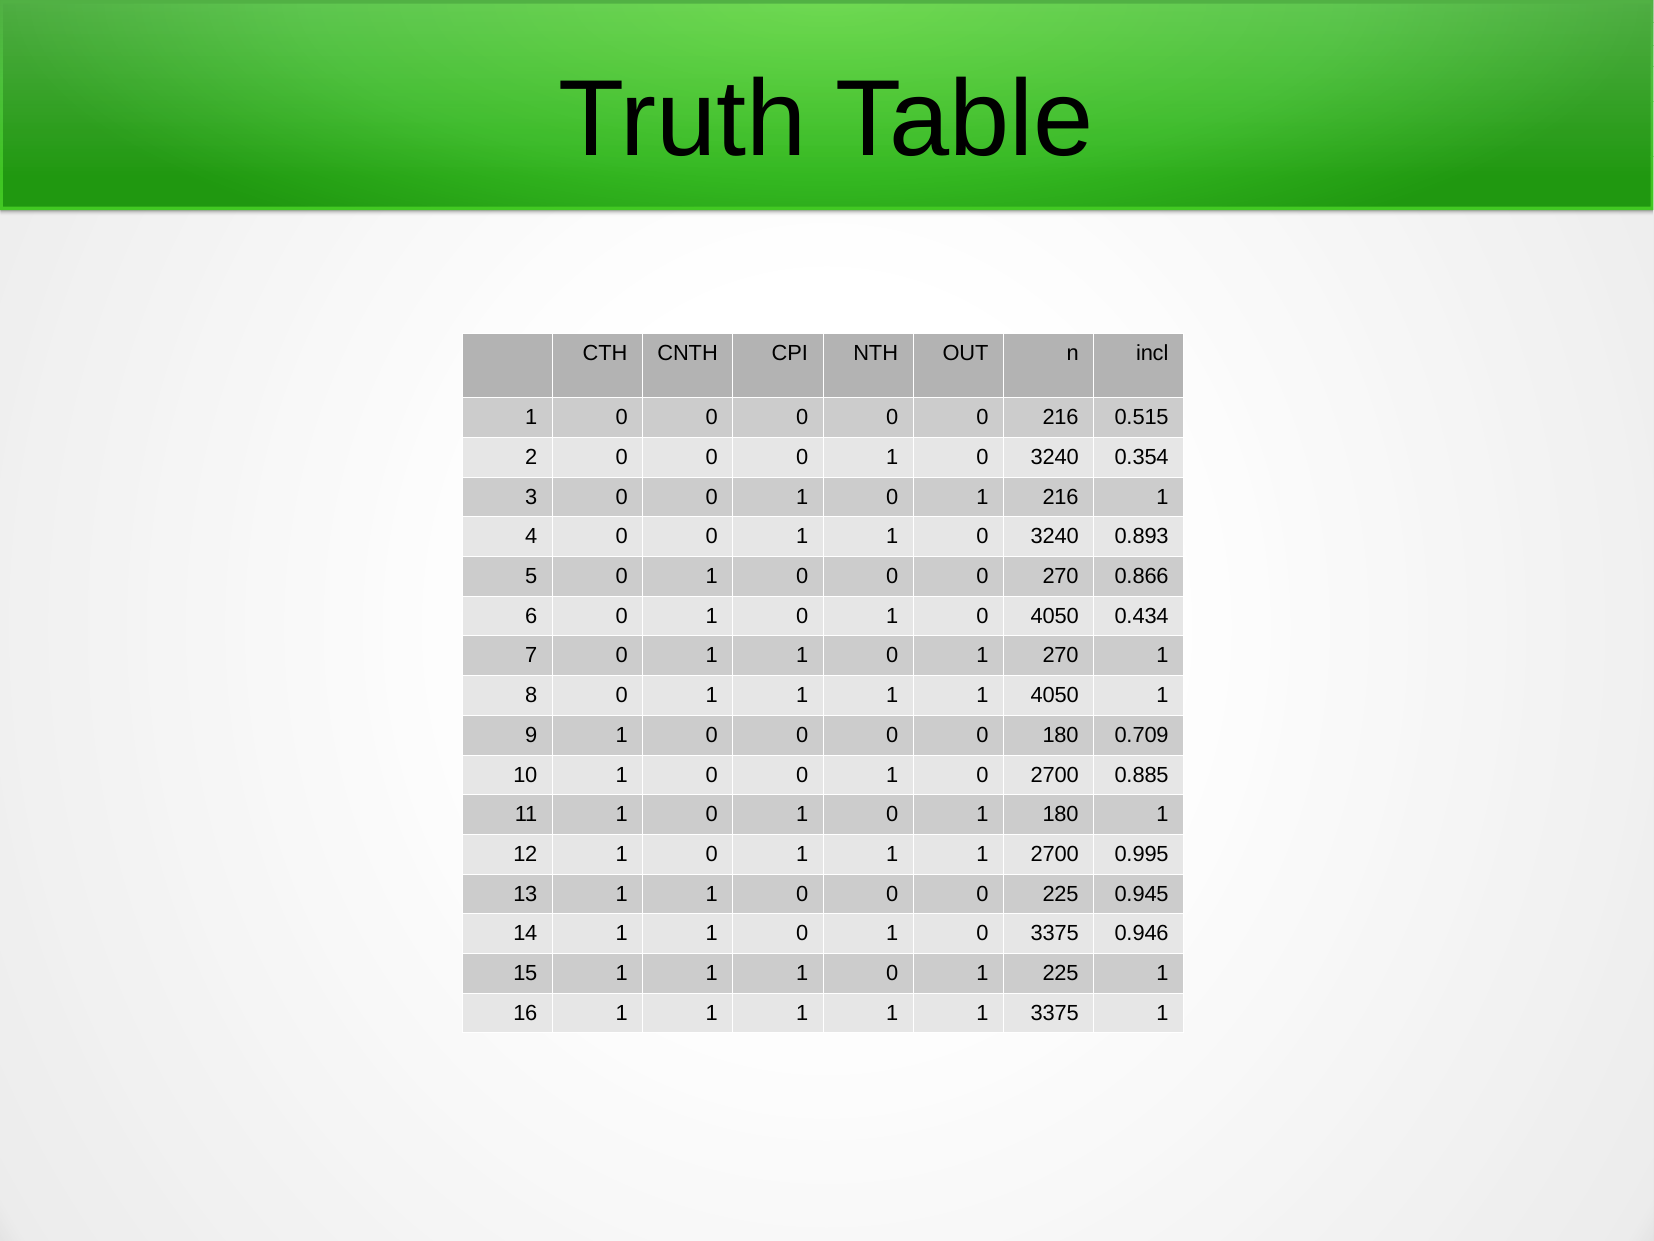

# Truth Table
| | CTH | CNTH | CPI | NTH | OUT | n | incl |
| --- | --- | --- | --- | --- | --- | --- | --- |
| 1 | 0 | 0 | 0 | 0 | 0 | 216 | 0.515 |
| 2 | 0 | 0 | 0 | 1 | 0 | 3240 | 0.354 |
| 3 | 0 | 0 | 1 | 0 | 1 | 216 | 1 |
| 4 | 0 | 0 | 1 | 1 | 0 | 3240 | 0.893 |
| 5 | 0 | 1 | 0 | 0 | 0 | 270 | 0.866 |
| 6 | 0 | 1 | 0 | 1 | 0 | 4050 | 0.434 |
| 7 | 0 | 1 | 1 | 0 | 1 | 270 | 1 |
| 8 | 0 | 1 | 1 | 1 | 1 | 4050 | 1 |
| 9 | 1 | 0 | 0 | 0 | 0 | 180 | 0.709 |
| 10 | 1 | 0 | 0 | 1 | 0 | 2700 | 0.885 |
| 11 | 1 | 0 | 1 | 0 | 1 | 180 | 1 |
| 12 | 1 | 0 | 1 | 1 | 1 | 2700 | 0.995 |
| 13 | 1 | 1 | 0 | 0 | 0 | 225 | 0.945 |
| 14 | 1 | 1 | 0 | 1 | 0 | 3375 | 0.946 |
| 15 | 1 | 1 | 1 | 0 | 1 | 225 | 1 |
| 16 | 1 | 1 | 1 | 1 | 1 | 3375 | 1 |